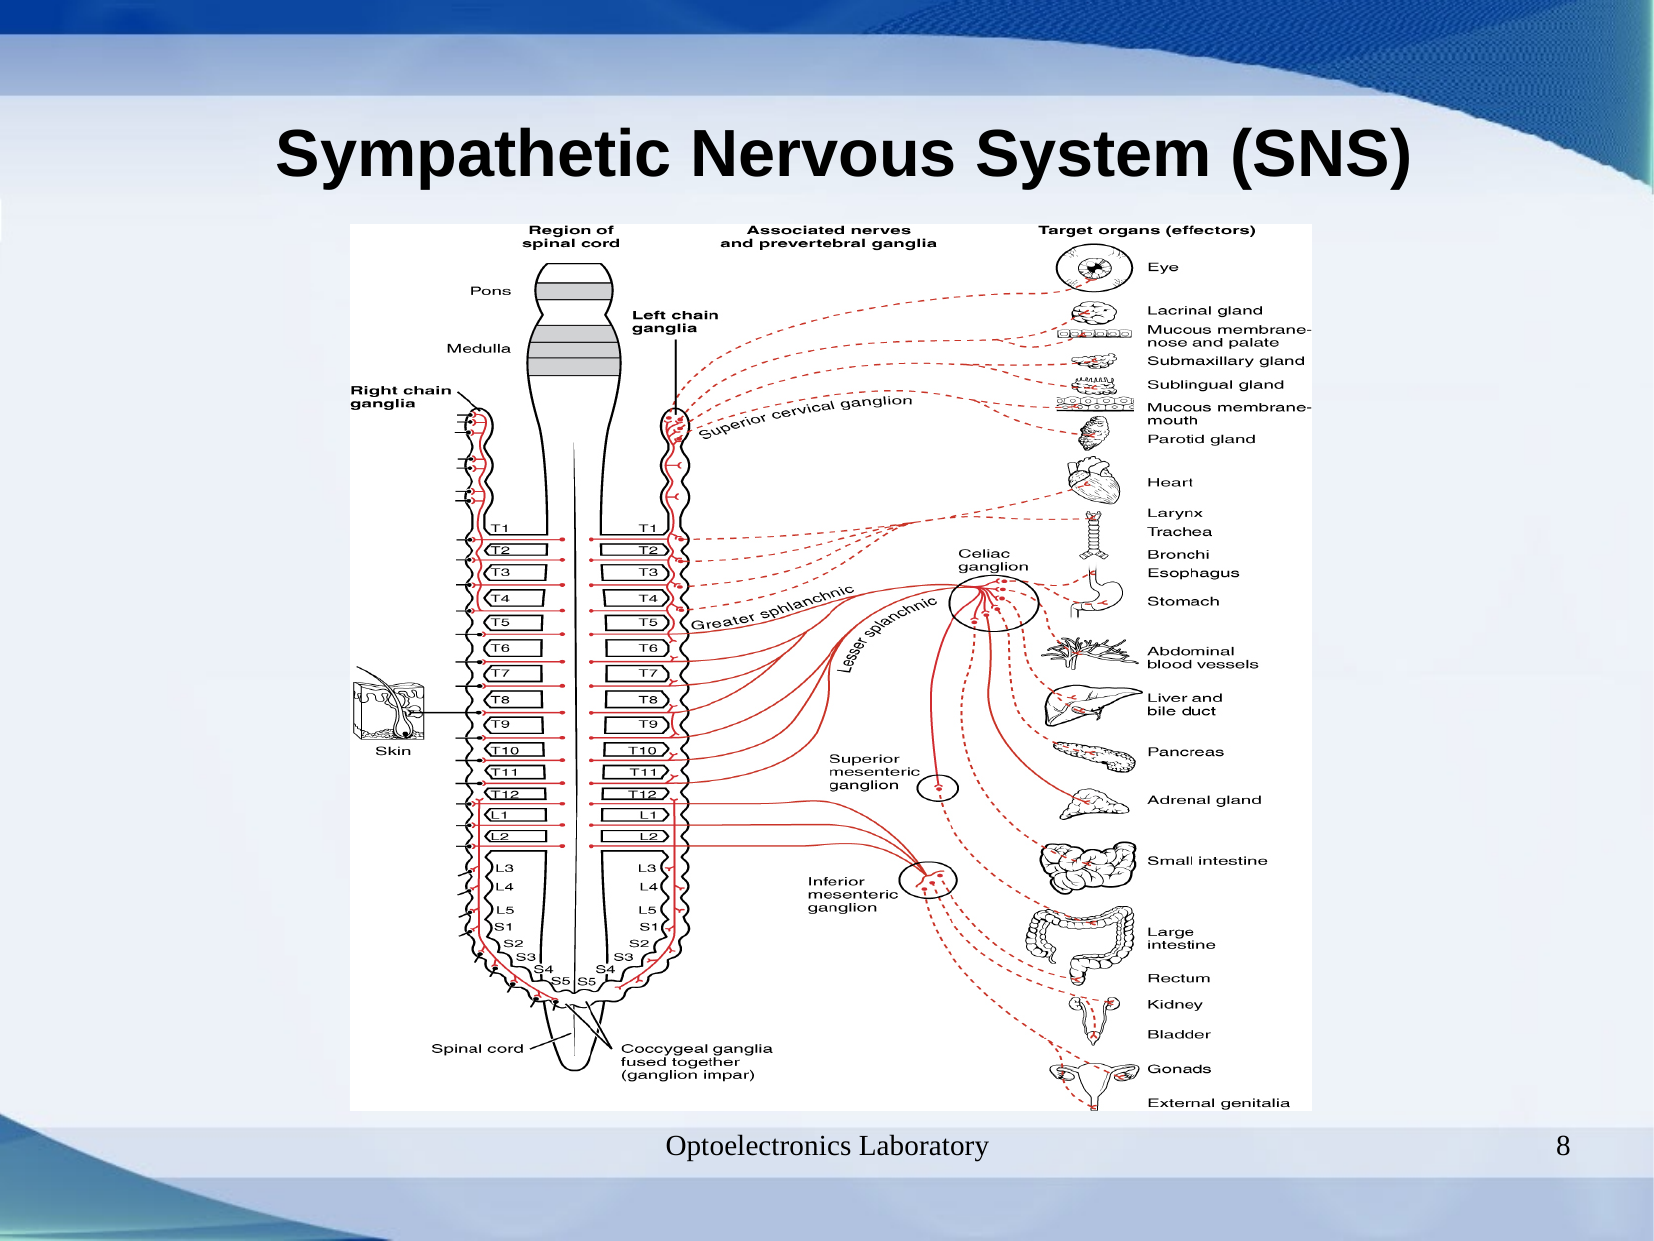

# Sympathetic Nervous System (SNS)
Optoelectronics Laboratory
8